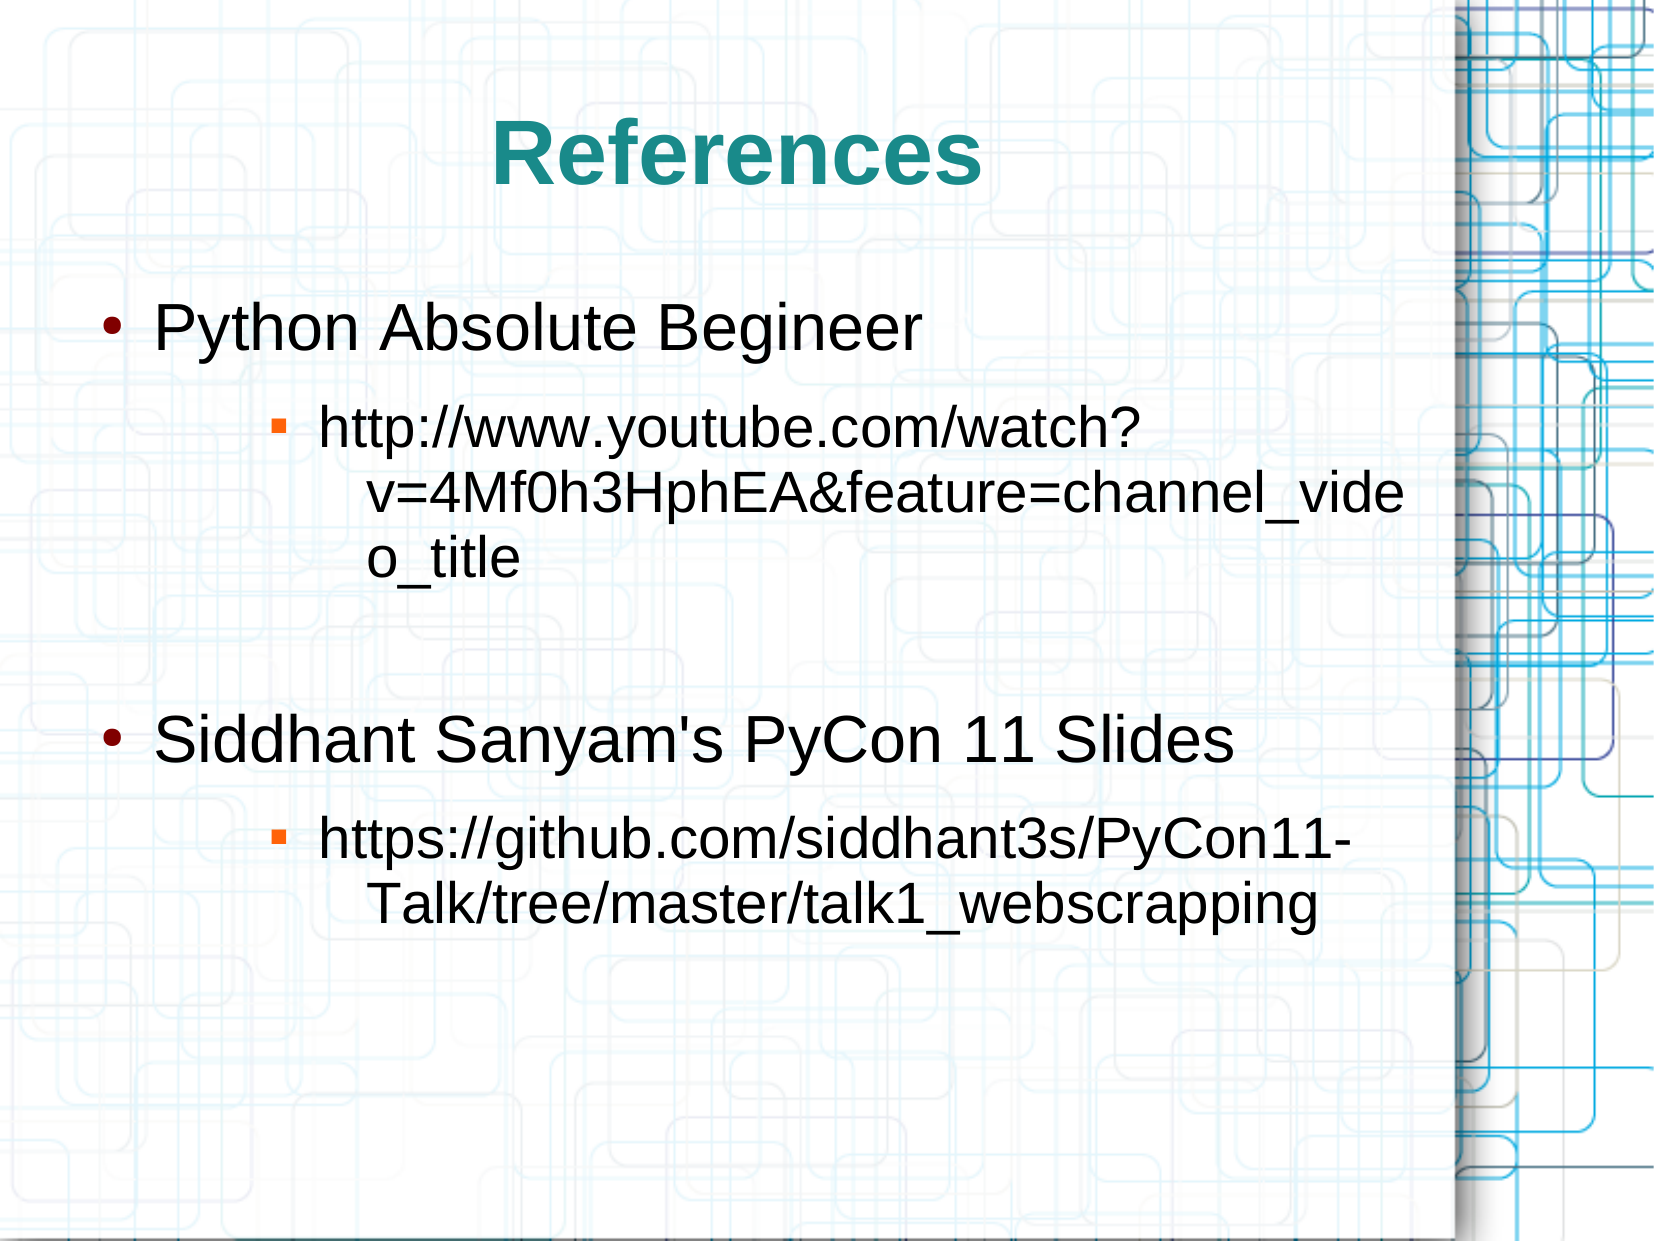

# References
Python Absolute Begineer
http://www.youtube.com/watch?v=4Mf0h3HphEA&feature=channel_video_title
Siddhant Sanyam's PyCon 11 Slides
https://github.com/siddhant3s/PyCon11-Talk/tree/master/talk1_webscrapping